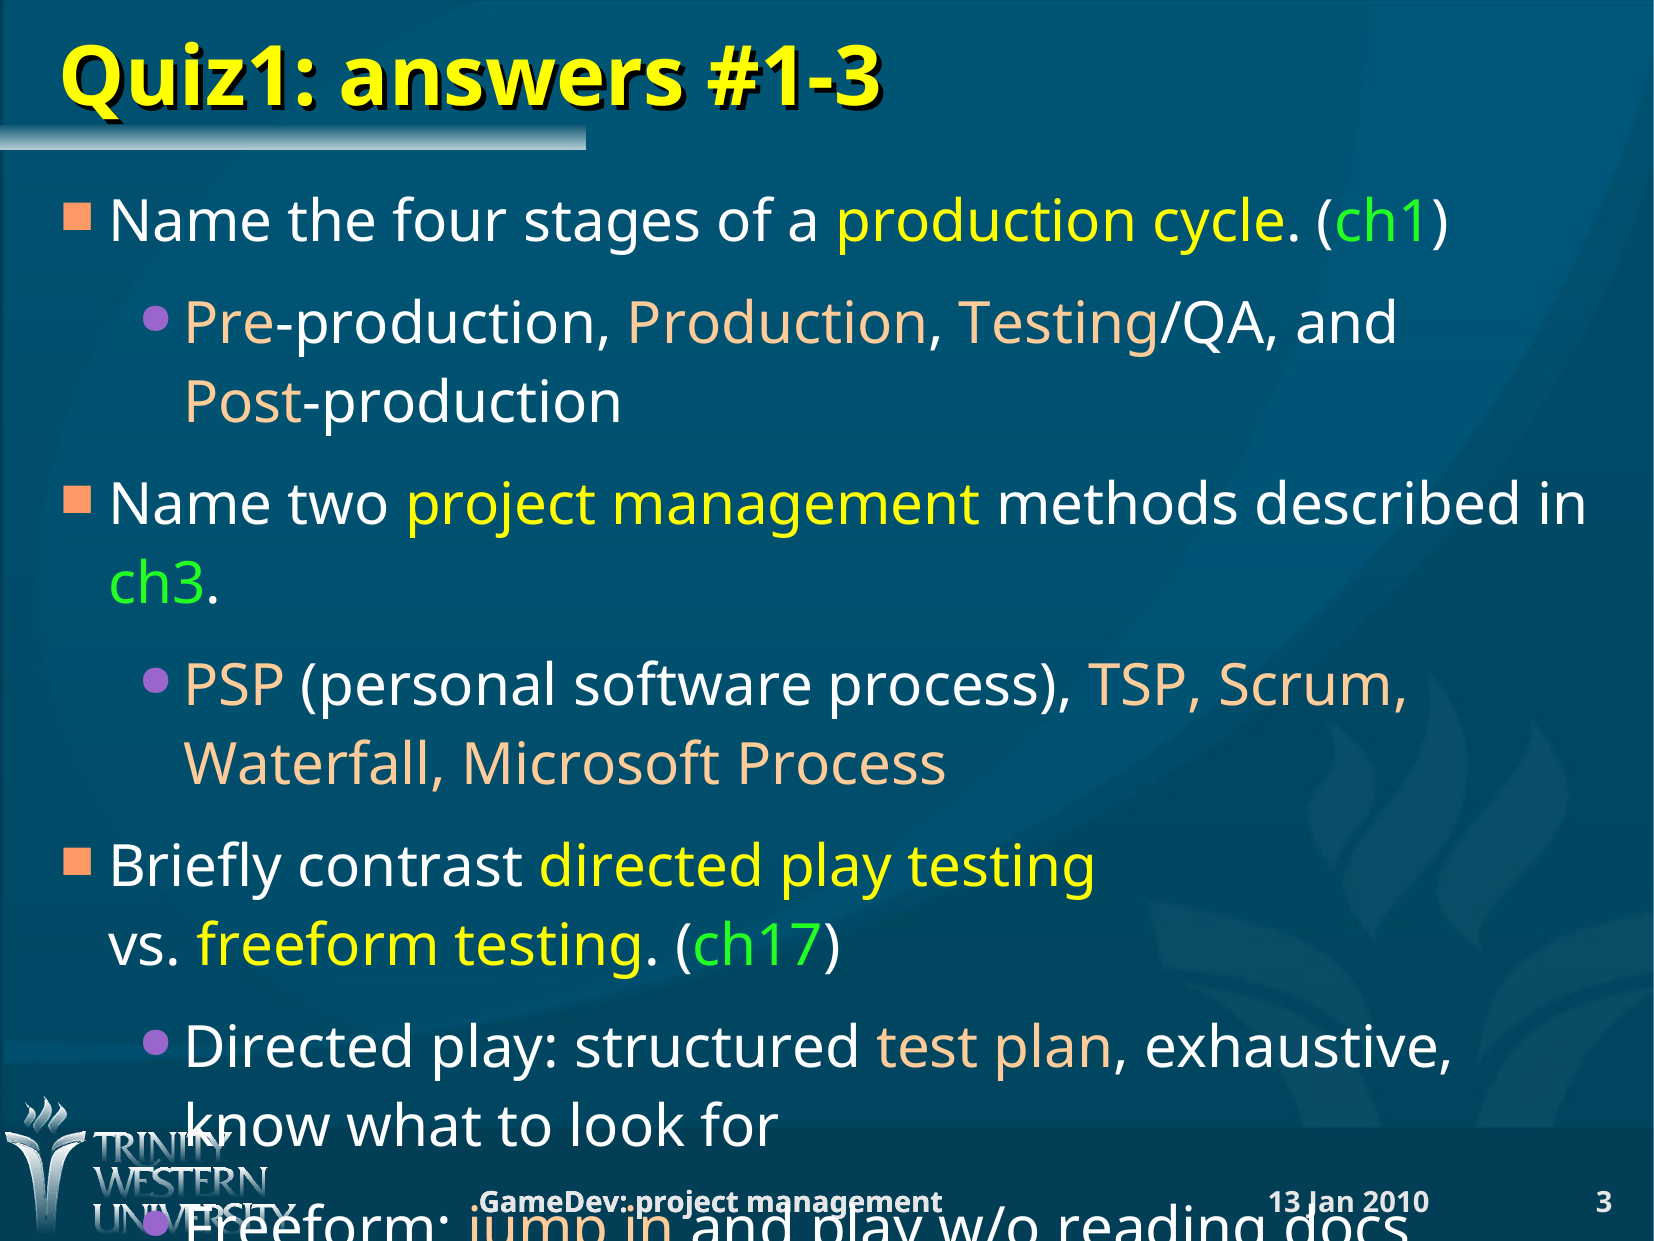

# Quiz1: answers #1-3
Name the four stages of a production cycle. (ch1)
Pre-production, Production, Testing/QA, and
Post-production
Name two project management methods described in ch3.
PSP (personal software process), TSP, Scrum, Waterfall, Microsoft Process
Briefly contrast directed play testing
vs. freeform testing. (ch17)
Directed play: structured test plan, exhaustive, know what to look for
Freeform: jump in and play w/o reading docs
GameDev: project management
13 Jan 2010
3